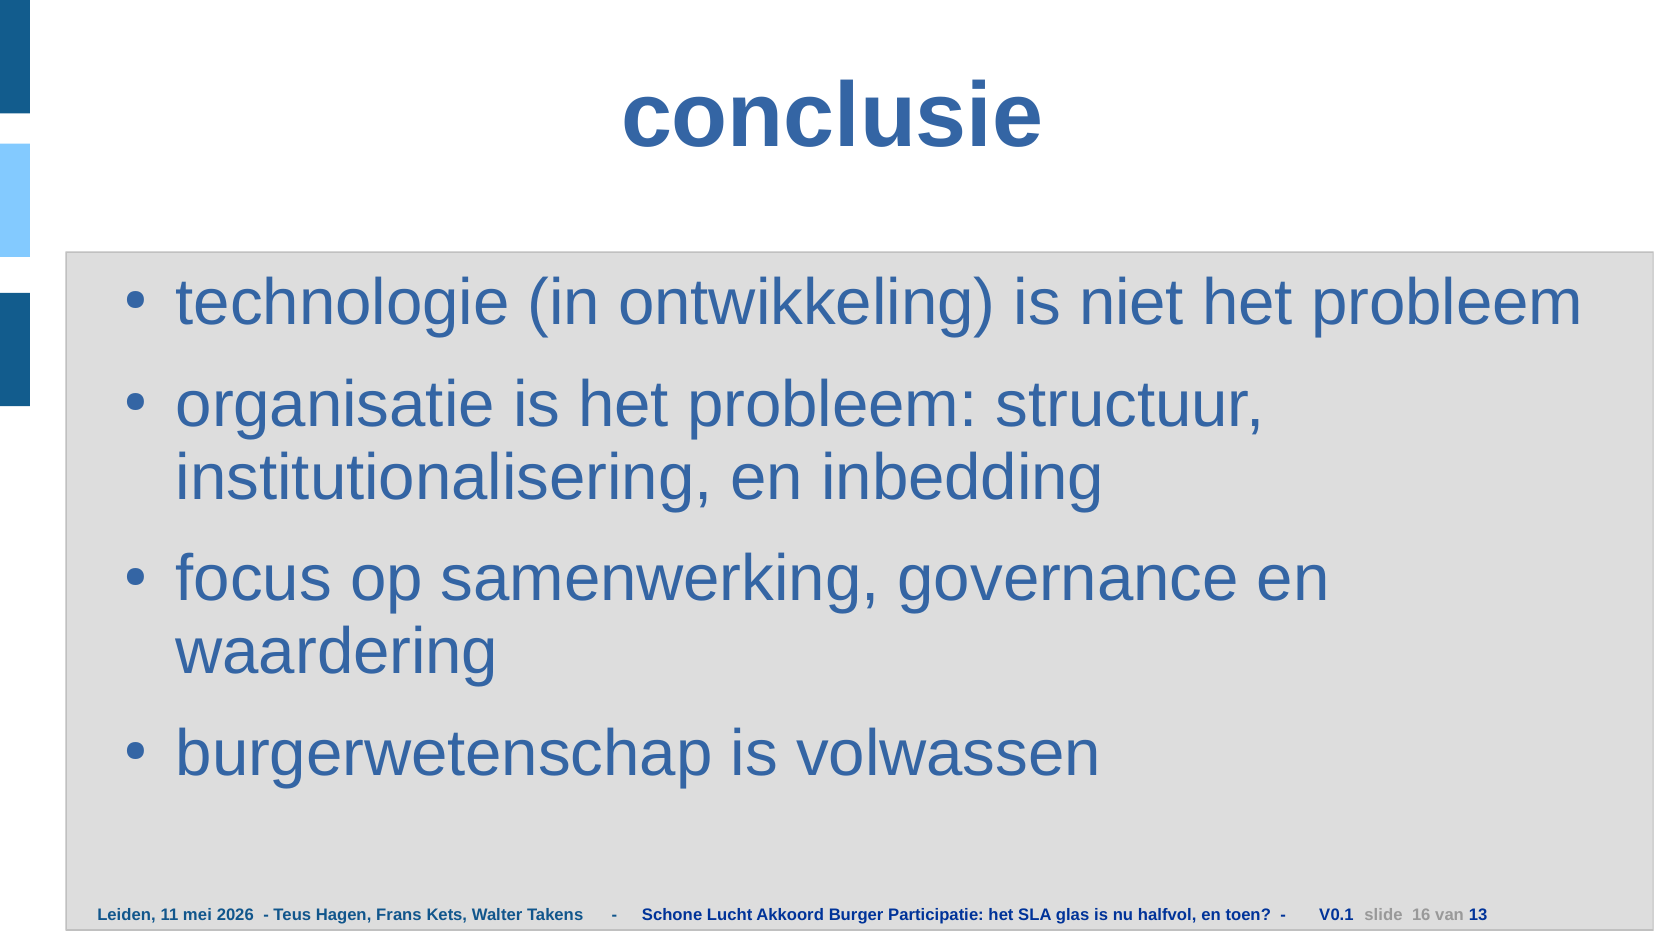

# conclusie
technologie (in ontwikkeling) is niet het probleem
organisatie is het probleem: structuur, institutionalisering, en inbedding
focus op samenwerking, governance en waardering
burgerwetenschap is volwassen